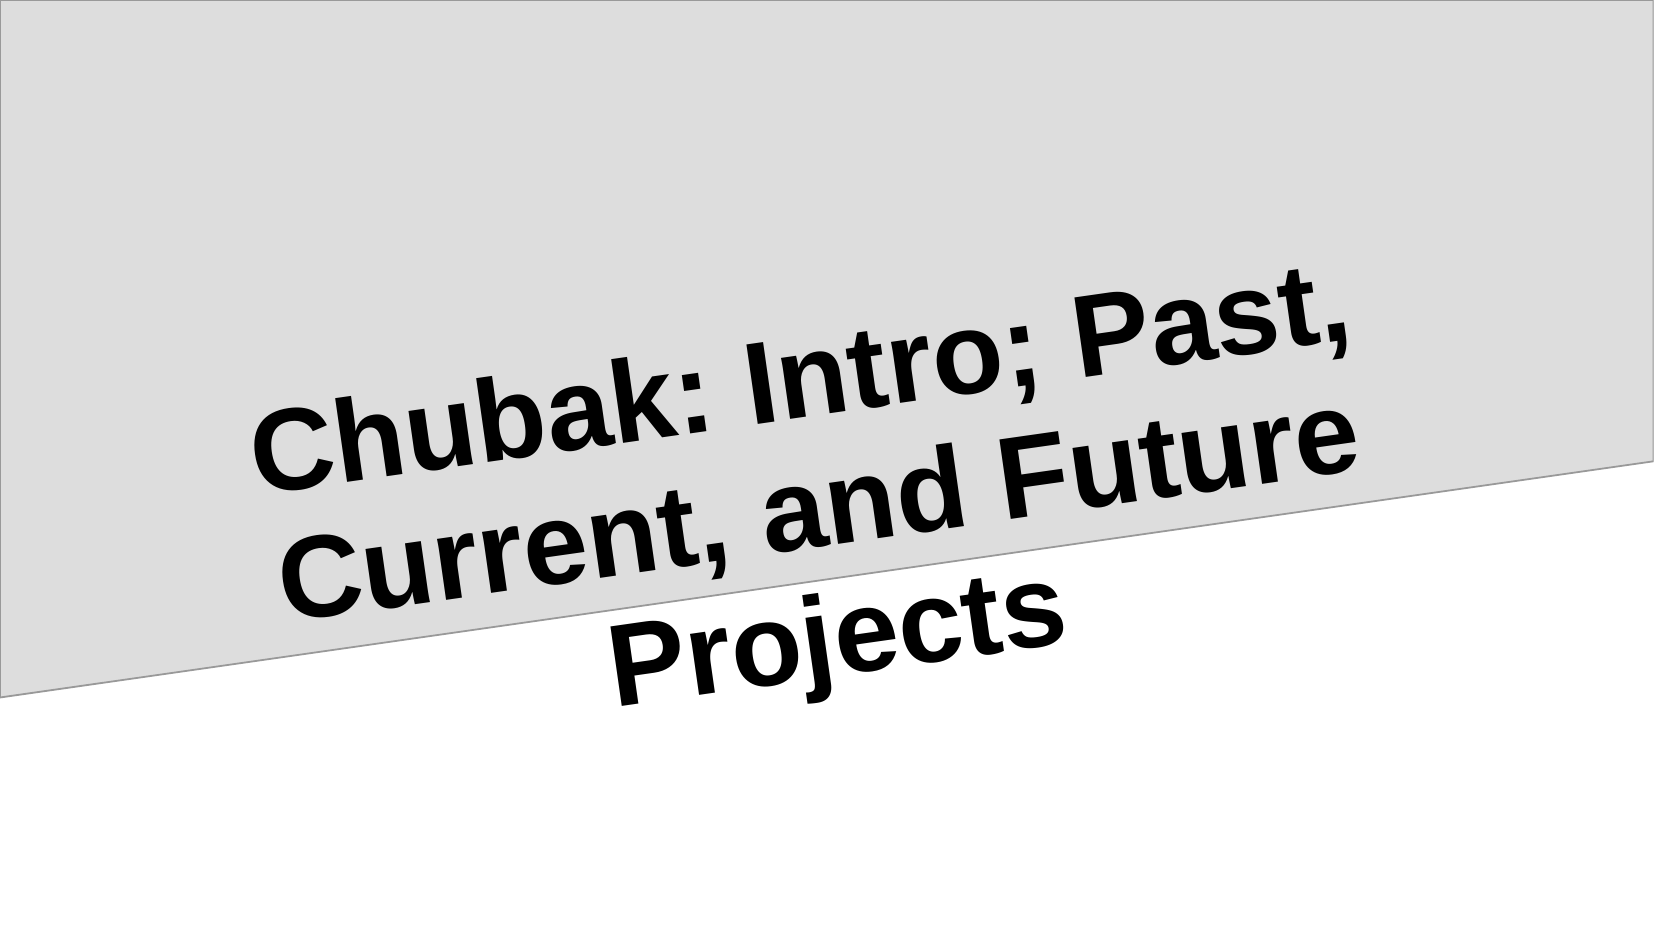

# Chubak: Intro; Past, Current, and Future Projects